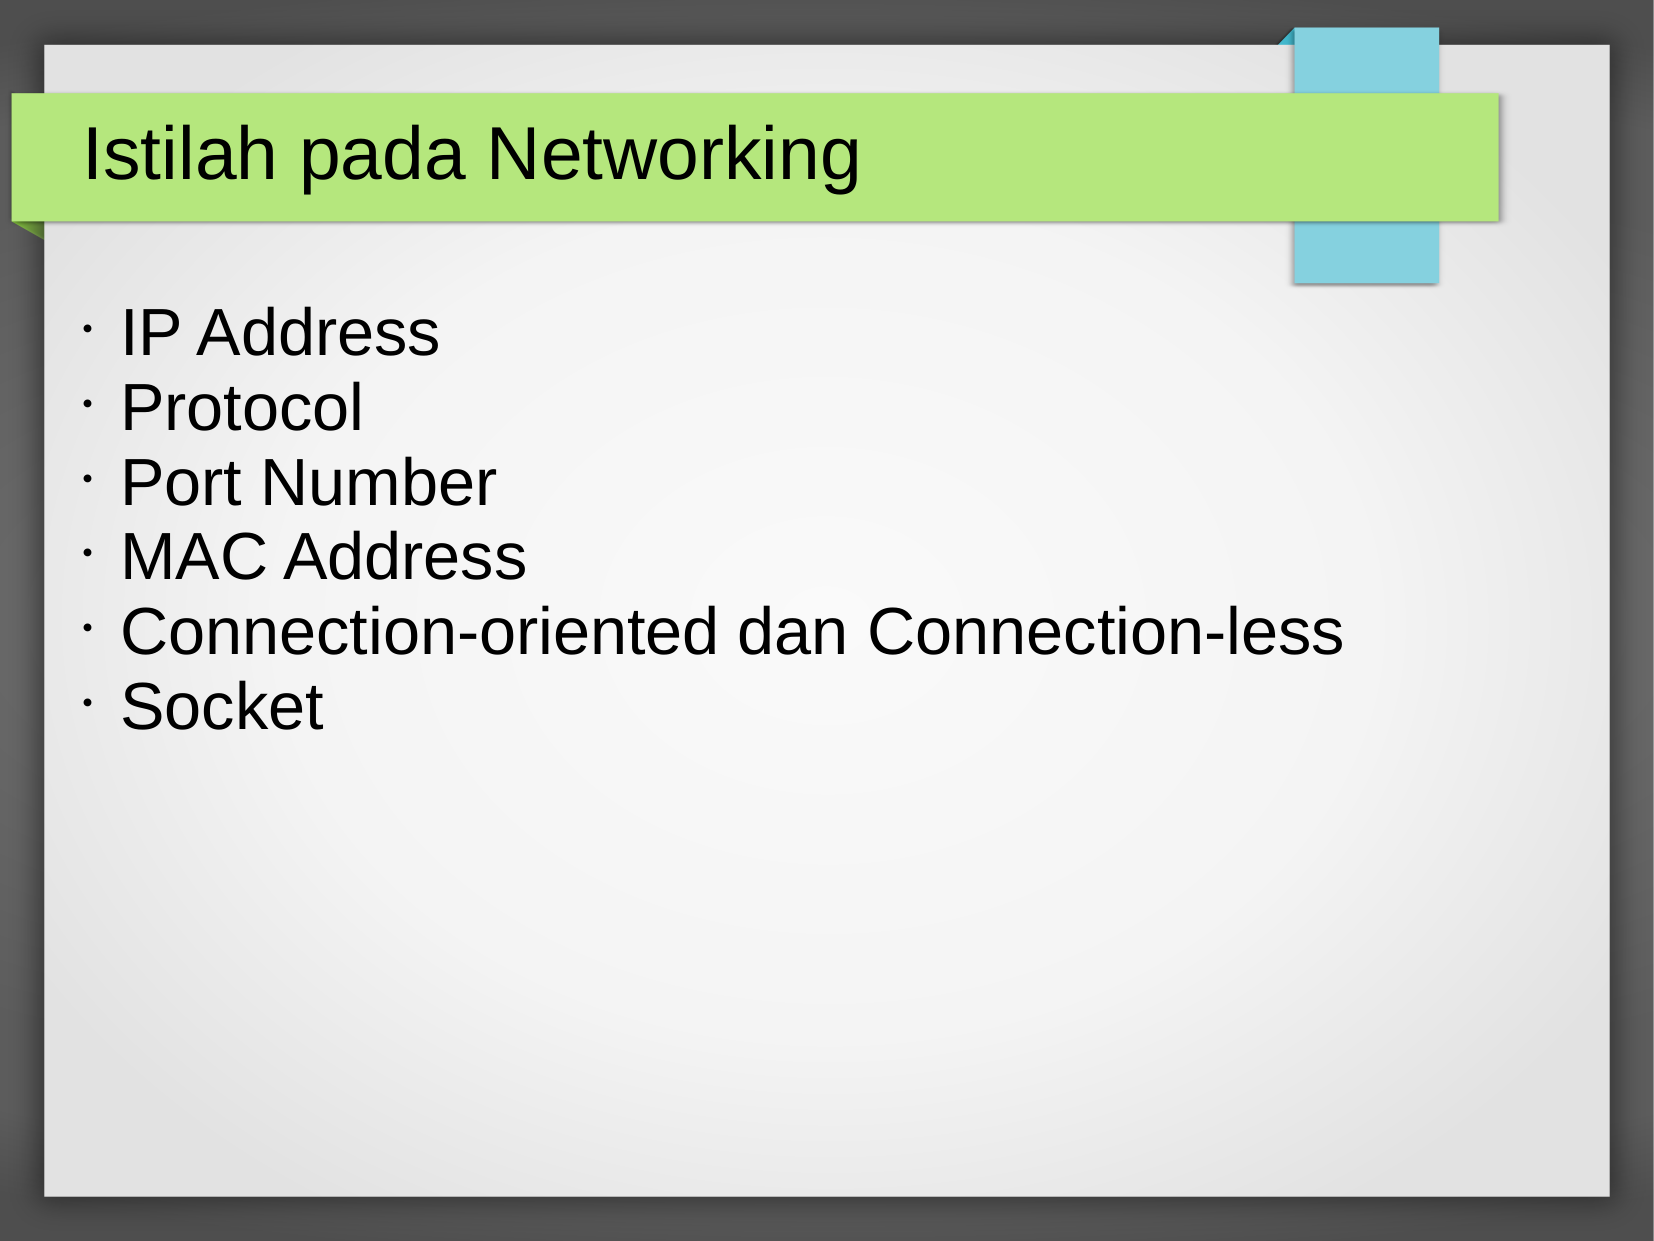

# Istilah pada Networking
IP Address
Protocol
Port Number
MAC Address
Connection-oriented dan Connection-less
Socket